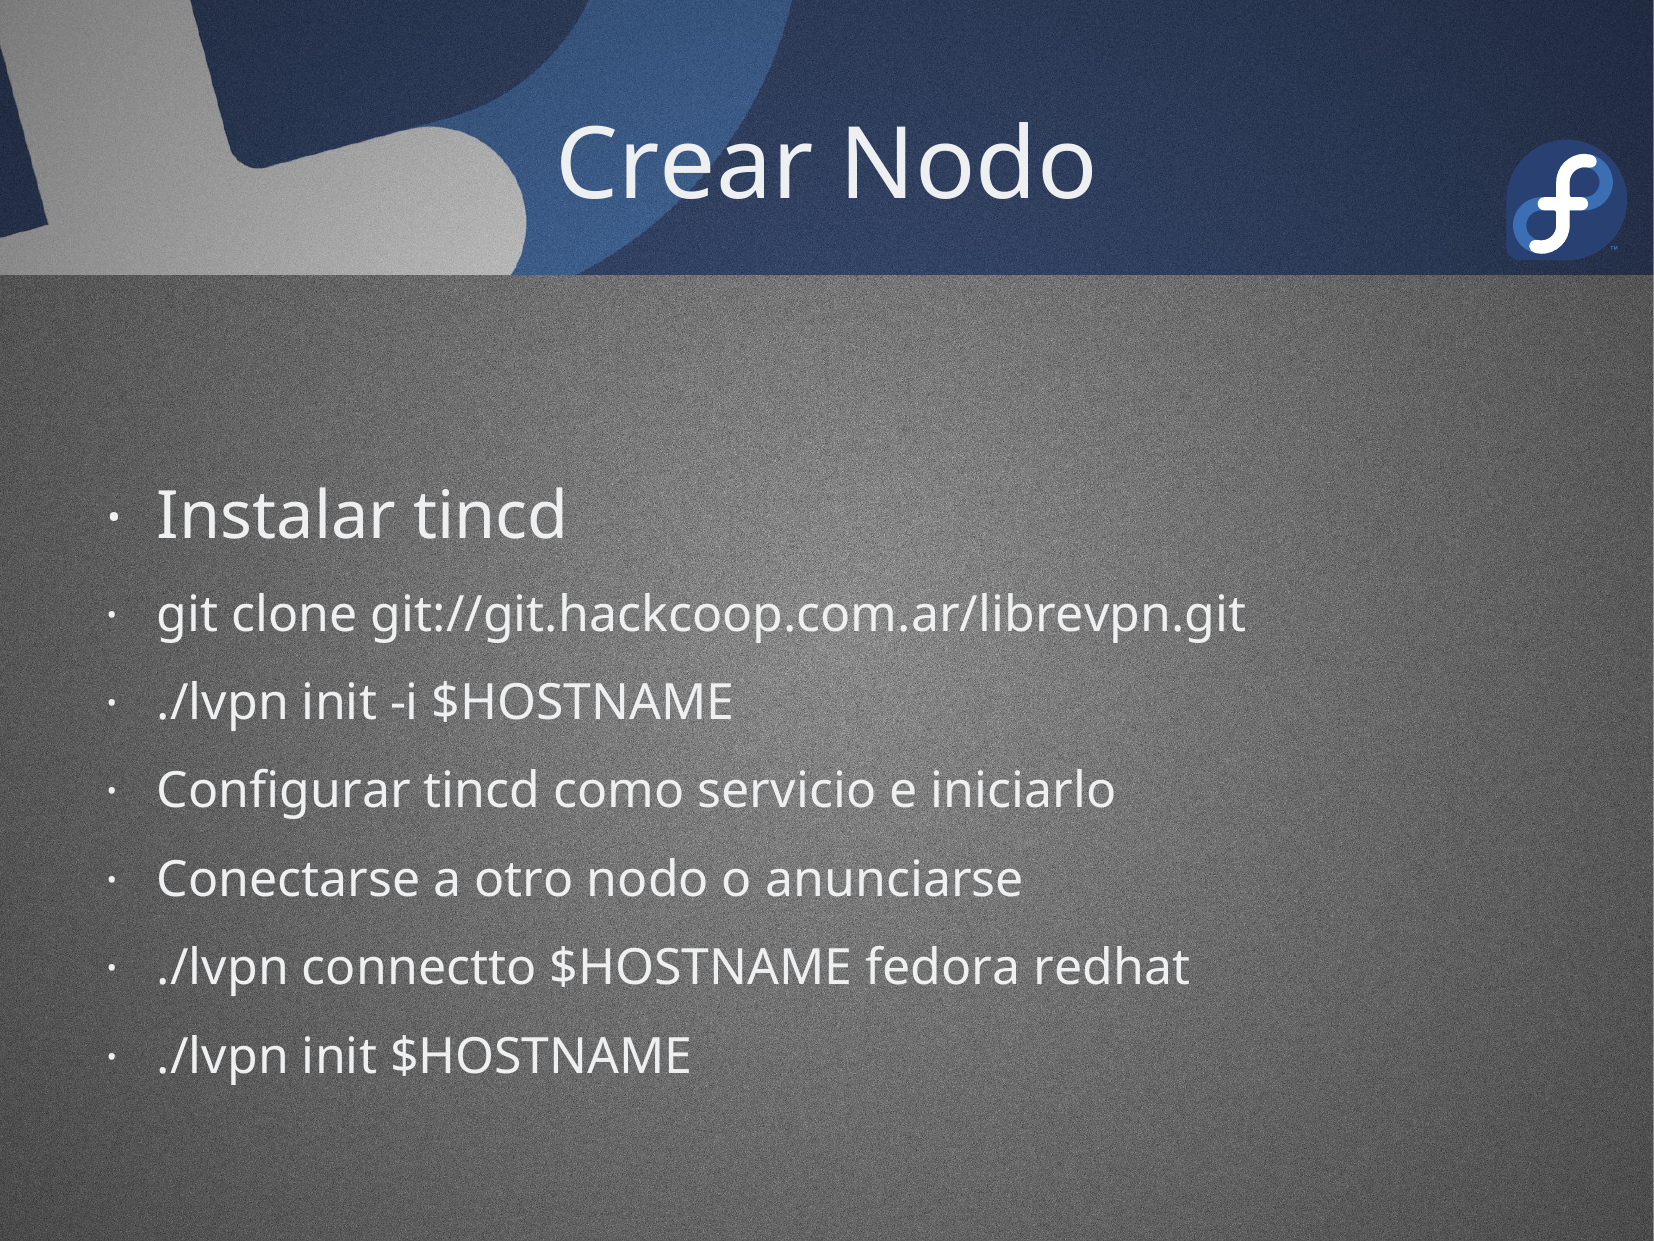

Crear Nodo
Instalar tincd
git clone git://git.hackcoop.com.ar/librevpn.git
./lvpn init -i $HOSTNAME
Configurar tincd como servicio e iniciarlo
Conectarse a otro nodo o anunciarse
./lvpn connectto $HOSTNAME fedora redhat
./lvpn init $HOSTNAME